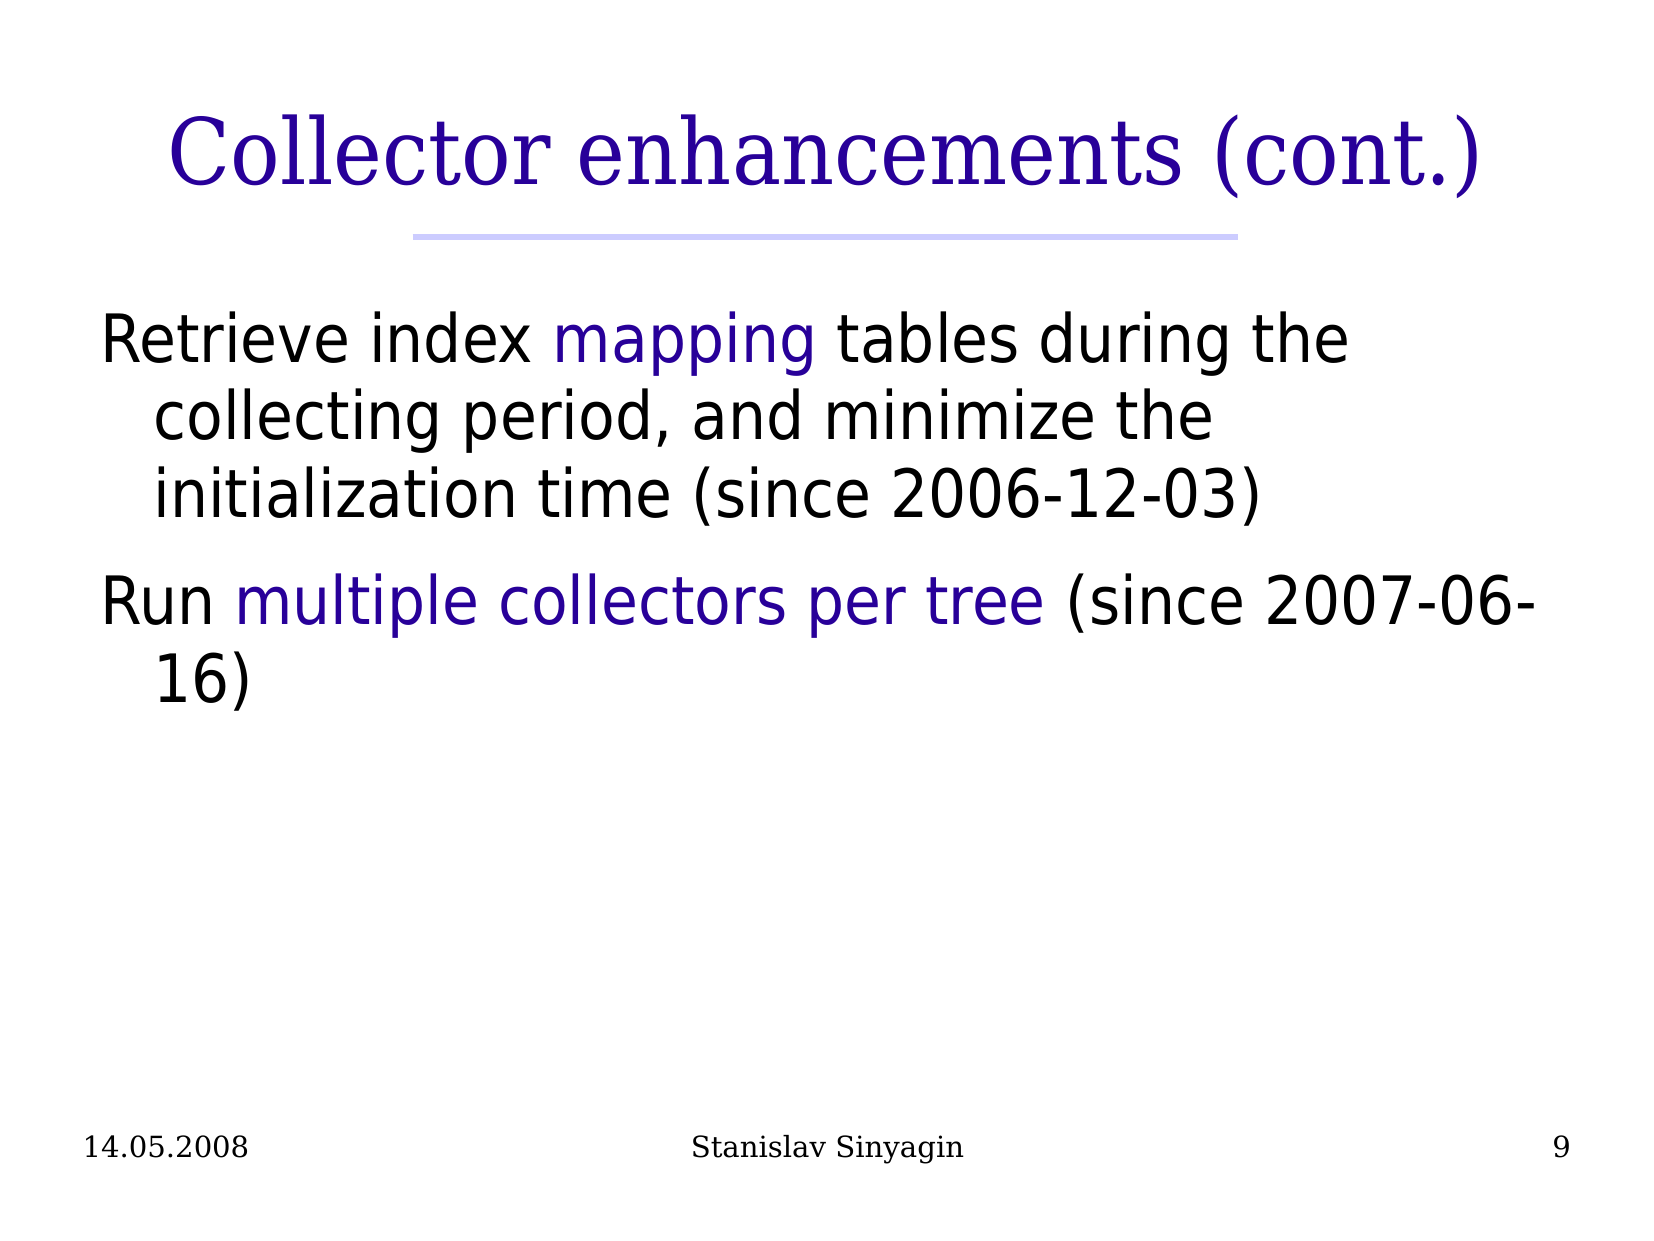

# Collector enhancements (cont.)
Retrieve index mapping tables during the collecting period, and minimize the initialization time (since 2006-12-03)
Run multiple collectors per tree (since 2007-06-16)
14.05.2008
Stanislav Sinyagin
9